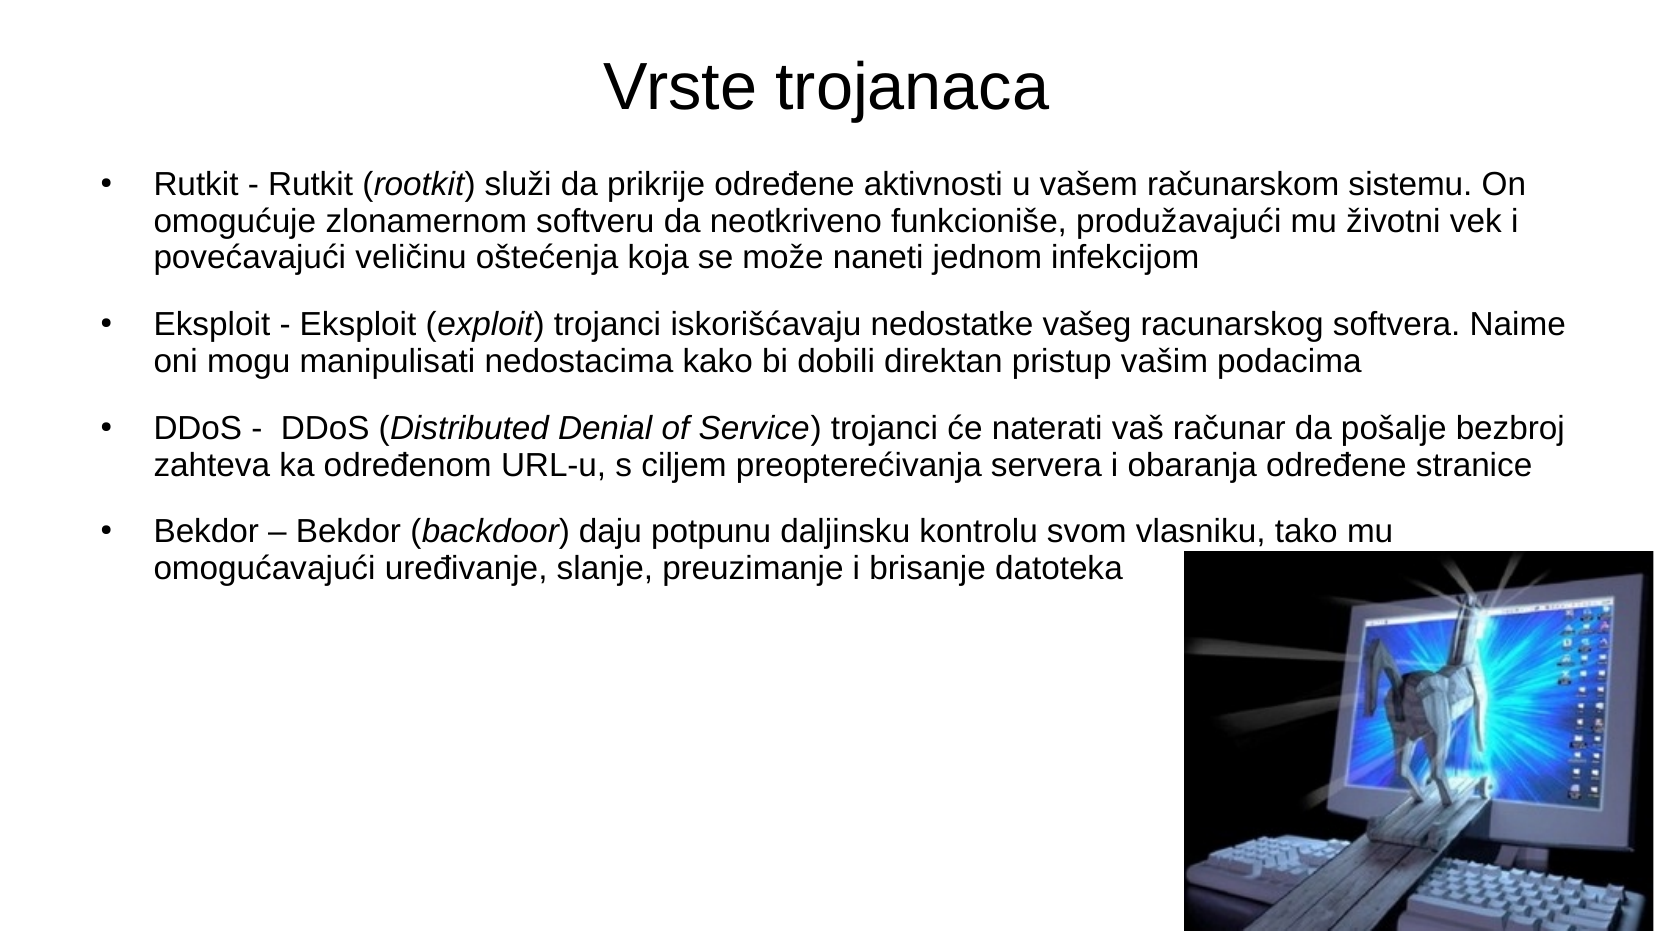

# Vrste trojanaca
Rutkit - Rutkit (rootkit) služi da prikrije određene aktivnosti u vašem računarskom sistemu. On omogućuje zlonamernom softveru da neotkriveno funkcioniše, produžavajući mu životni vek i povećavajući veličinu oštećenja koja se može naneti jednom infekcijom
Eksploit - Eksploit (exploit) trojanci iskorišćavaju nedostatke vašeg racunarskog softvera. Naime oni mogu manipulisati nedostacima kako bi dobili direktan pristup vašim podacima
DDoS - DDoS (Distributed Denial of Service) trojanci će naterati vaš računar da pošalje bezbroj zahteva ka određenom URL-u, s ciljem preopterećivanja servera i obaranja određene stranice
Bekdor – Bekdor (backdoor) daju potpunu daljinsku kontrolu svom vlasniku, tako mu omogućavajući uređivanje, slanje, preuzimanje i brisanje datoteka